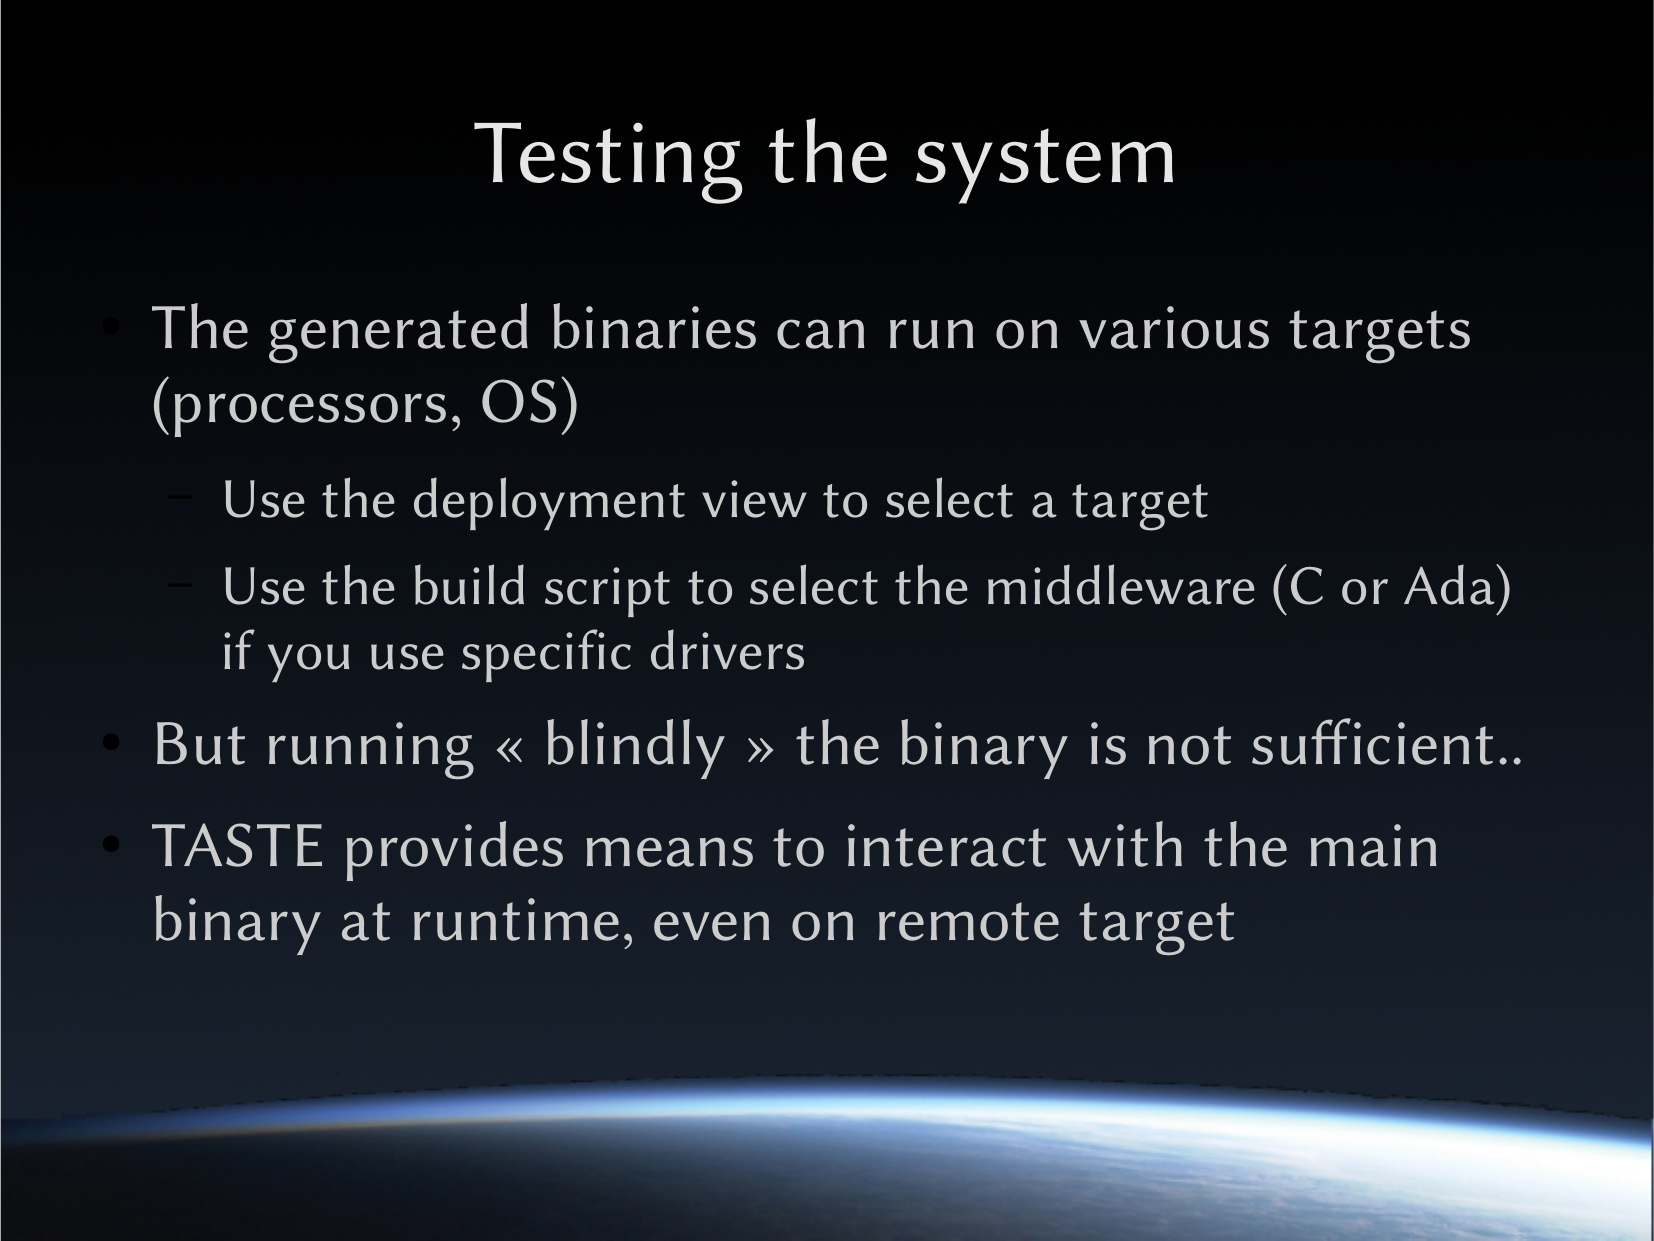

# Testing the system
The generated binaries can run on various targets (processors, OS)
Use the deployment view to select a target
Use the build script to select the middleware (C or Ada) if you use specific drivers
But running « blindly » the binary is not sufficient..
TASTE provides means to interact with the main binary at runtime, even on remote target